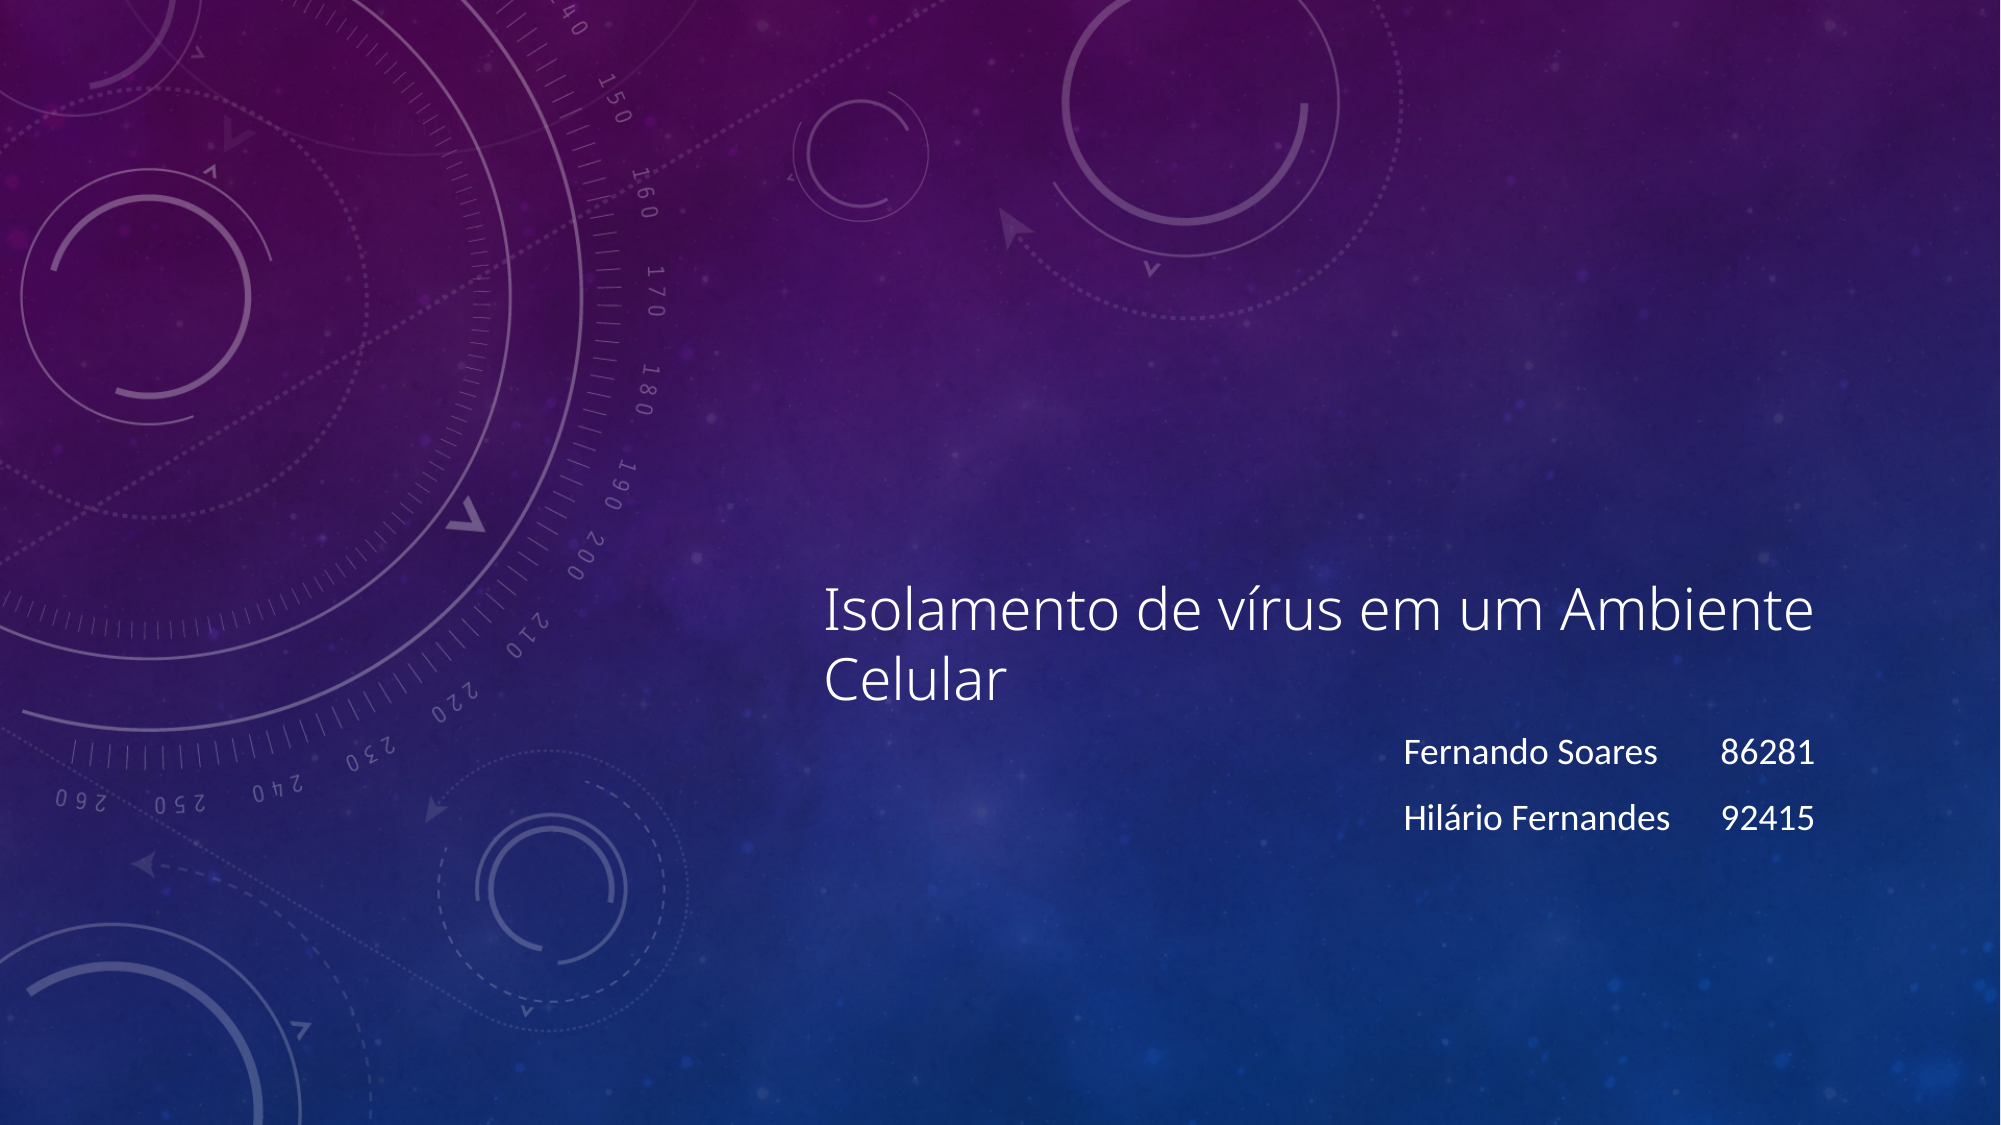

# Isolamento de vírus em um Ambiente Celular
Fernando Soares	 86281
Hilário Fernandes	 92415